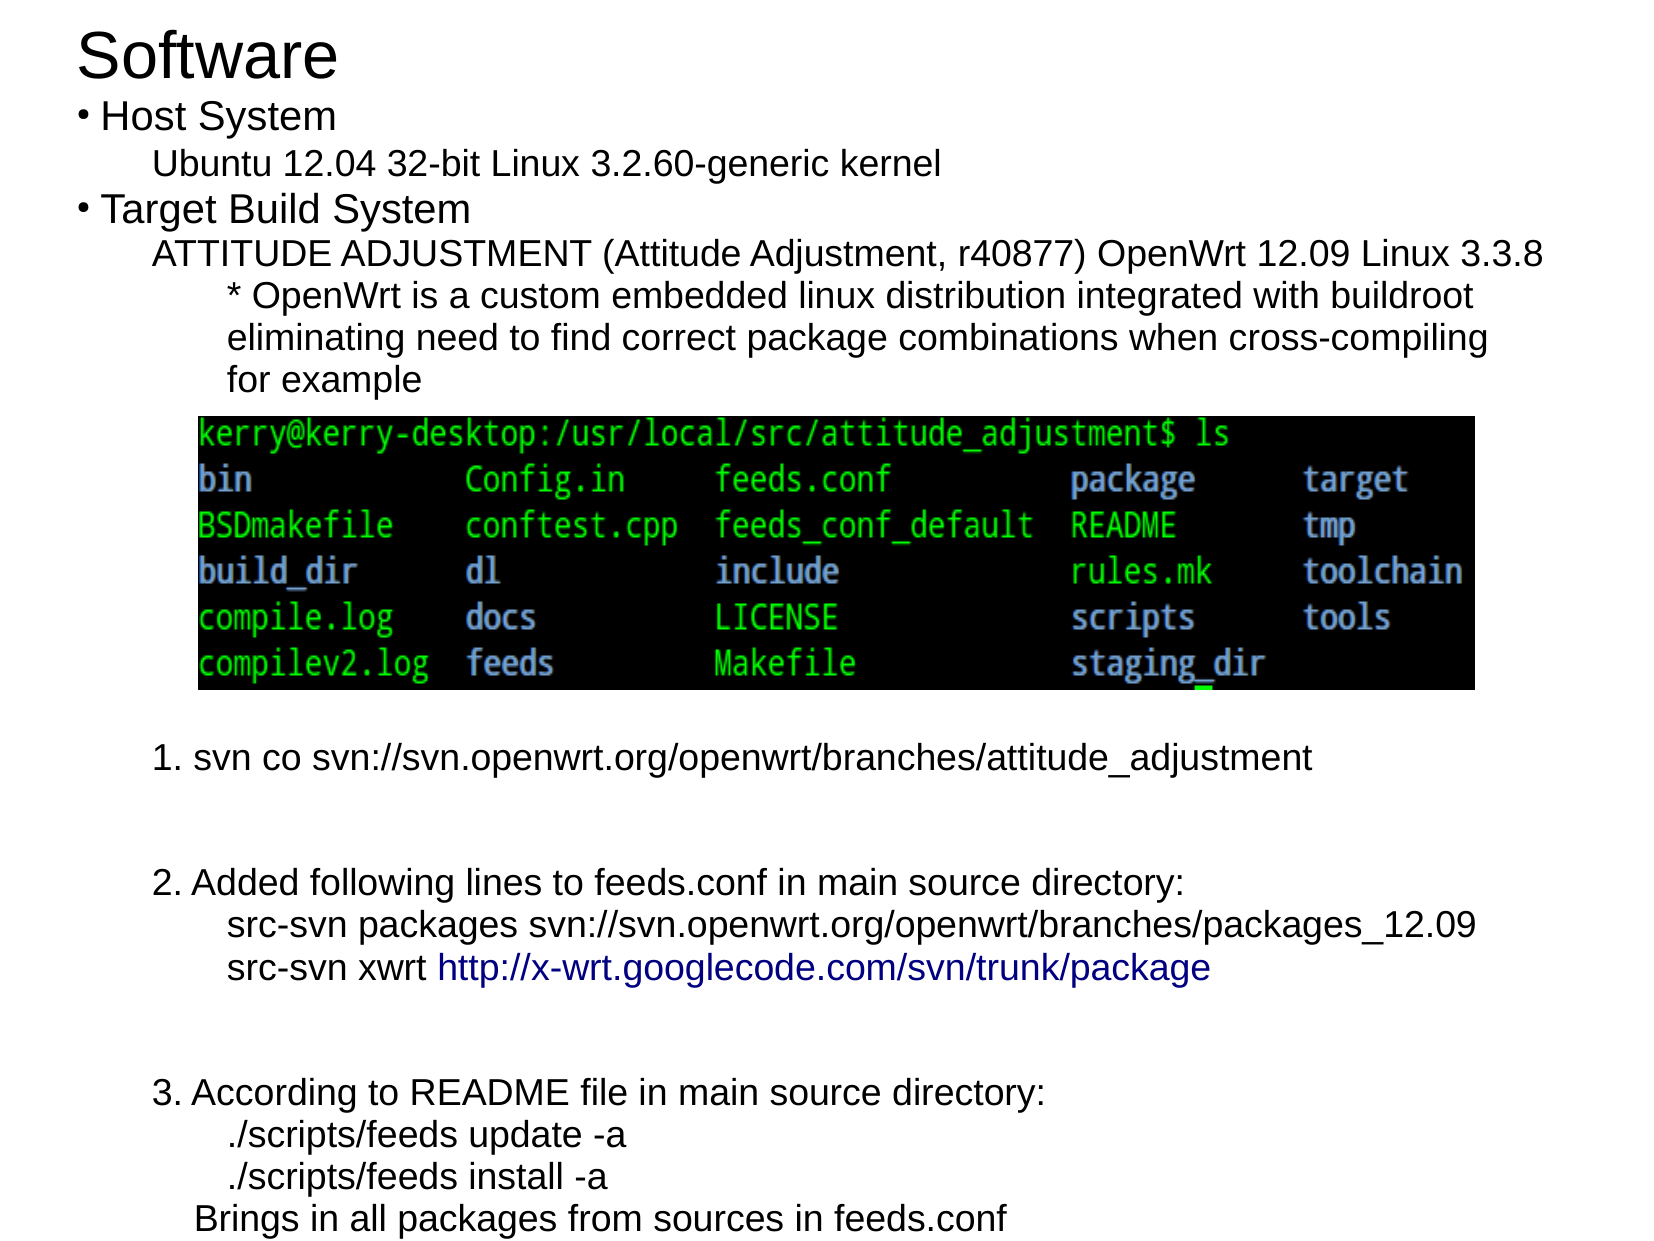

# Software
 Host System
	Ubuntu 12.04 32-bit Linux 3.2.60-generic kernel
 Target Build System
	ATTITUDE ADJUSTMENT (Attitude Adjustment, r40877) OpenWrt 12.09 Linux 3.3.8
		* OpenWrt is a custom embedded linux distribution integrated with buildroot
		eliminating need to find correct package combinations when cross-compiling
 		for example
	1. svn co svn://svn.openwrt.org/openwrt/branches/attitude_adjustment
	2. Added following lines to feeds.conf in main source directory:
		src-svn packages svn://svn.openwrt.org/openwrt/branches/packages_12.09
		src-svn xwrt http://x-wrt.googlecode.com/svn/trunk/package
	3. According to README file in main source directory:
		./scripts/feeds update -a
		./scripts/feeds install -a
	 Brings in all packages from sources in feeds.conf